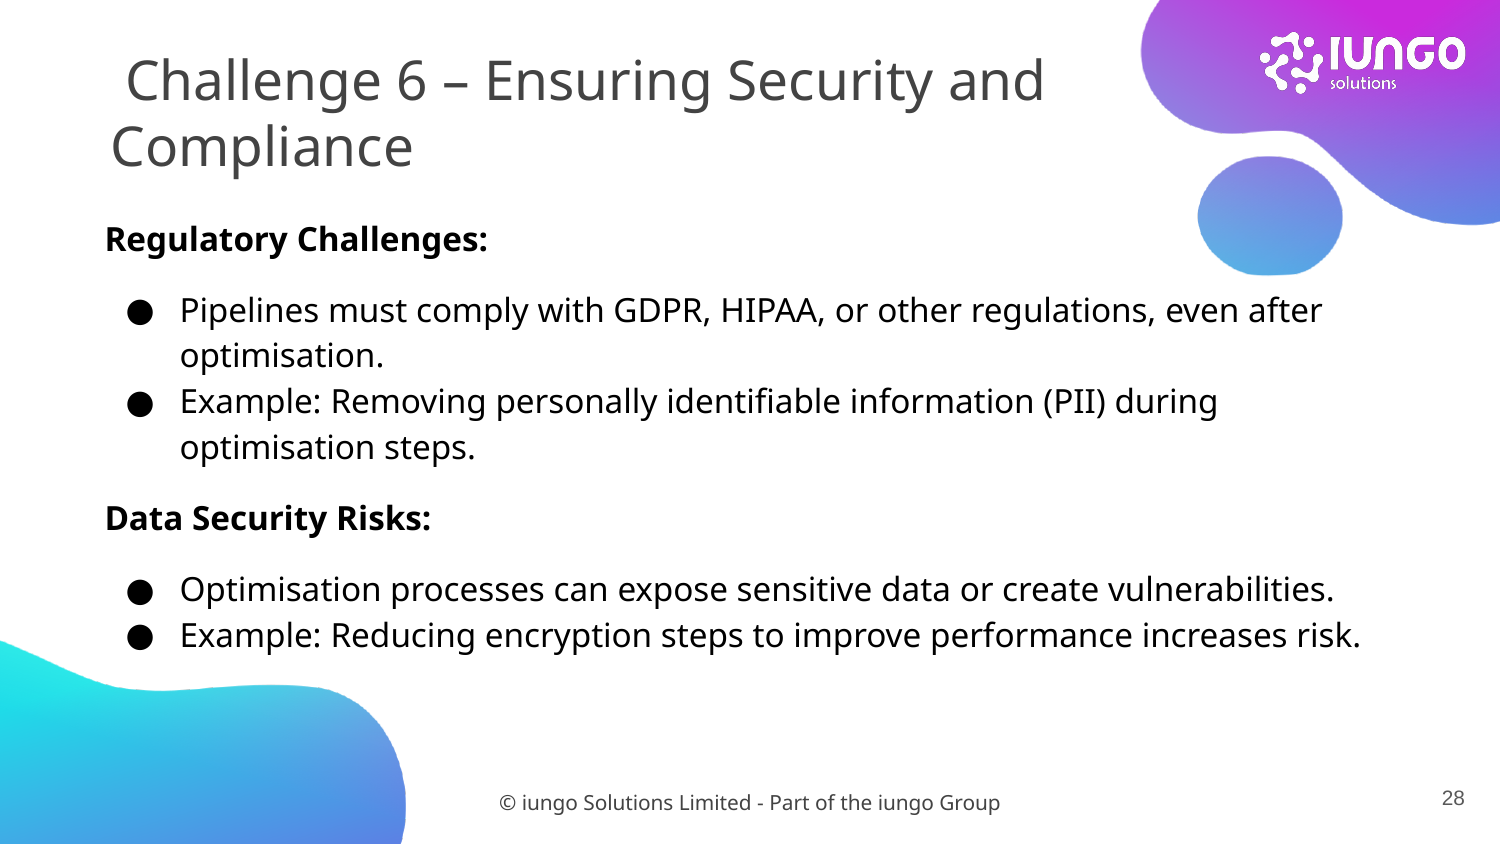

# Challenge 6 – Ensuring Security and Compliance
Regulatory Challenges:
Pipelines must comply with GDPR, HIPAA, or other regulations, even after optimisation.
Example: Removing personally identifiable information (PII) during optimisation steps.
Data Security Risks:
Optimisation processes can expose sensitive data or create vulnerabilities.
Example: Reducing encryption steps to improve performance increases risk.